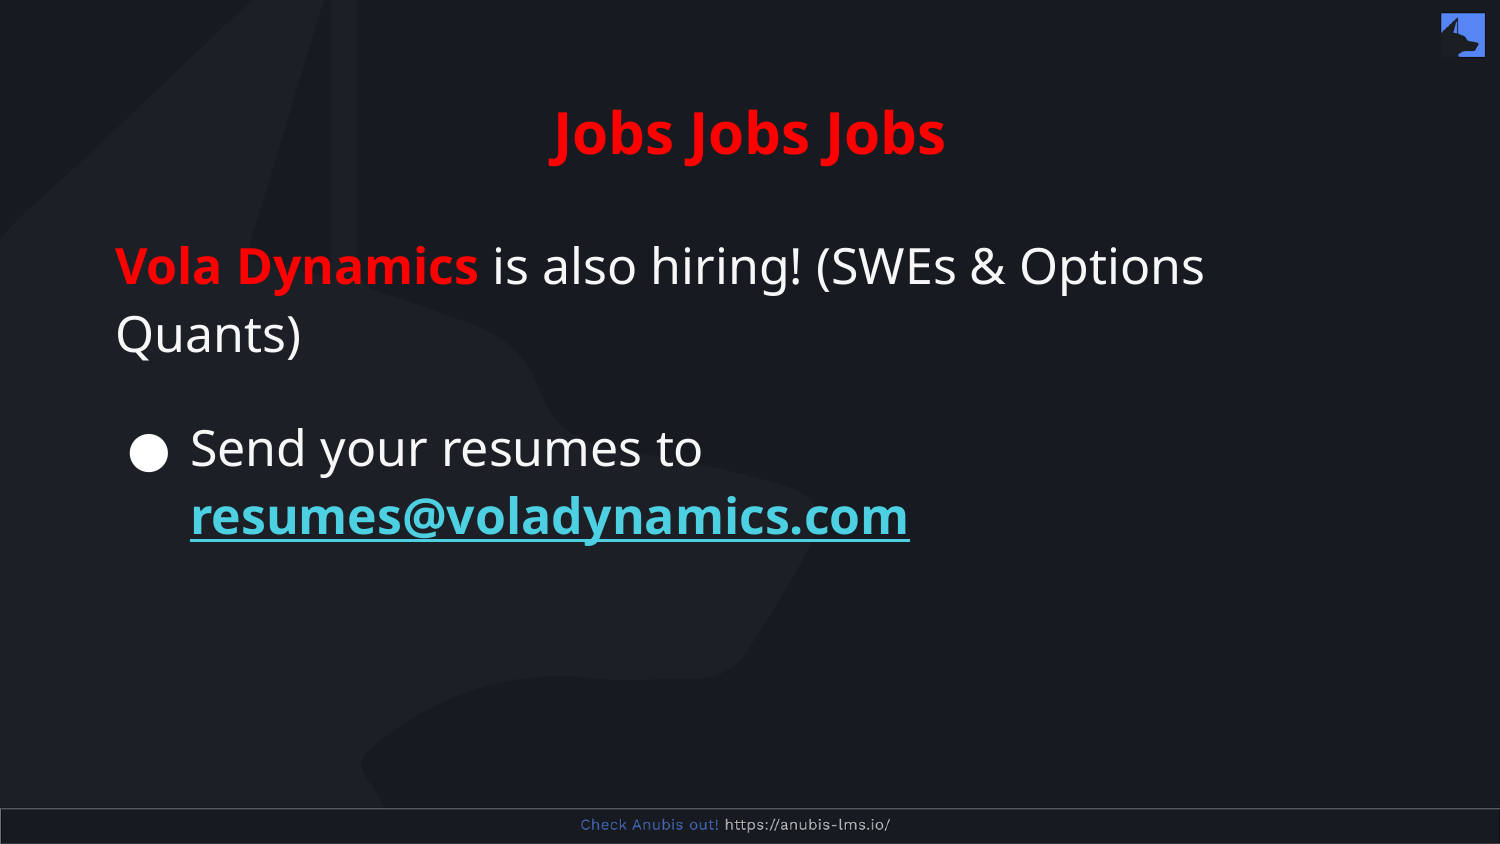

Jobs Jobs Jobs
# Vola Dynamics is also hiring! (SWEs & Options Quants)
Send your resumes to resumes@voladynamics.com